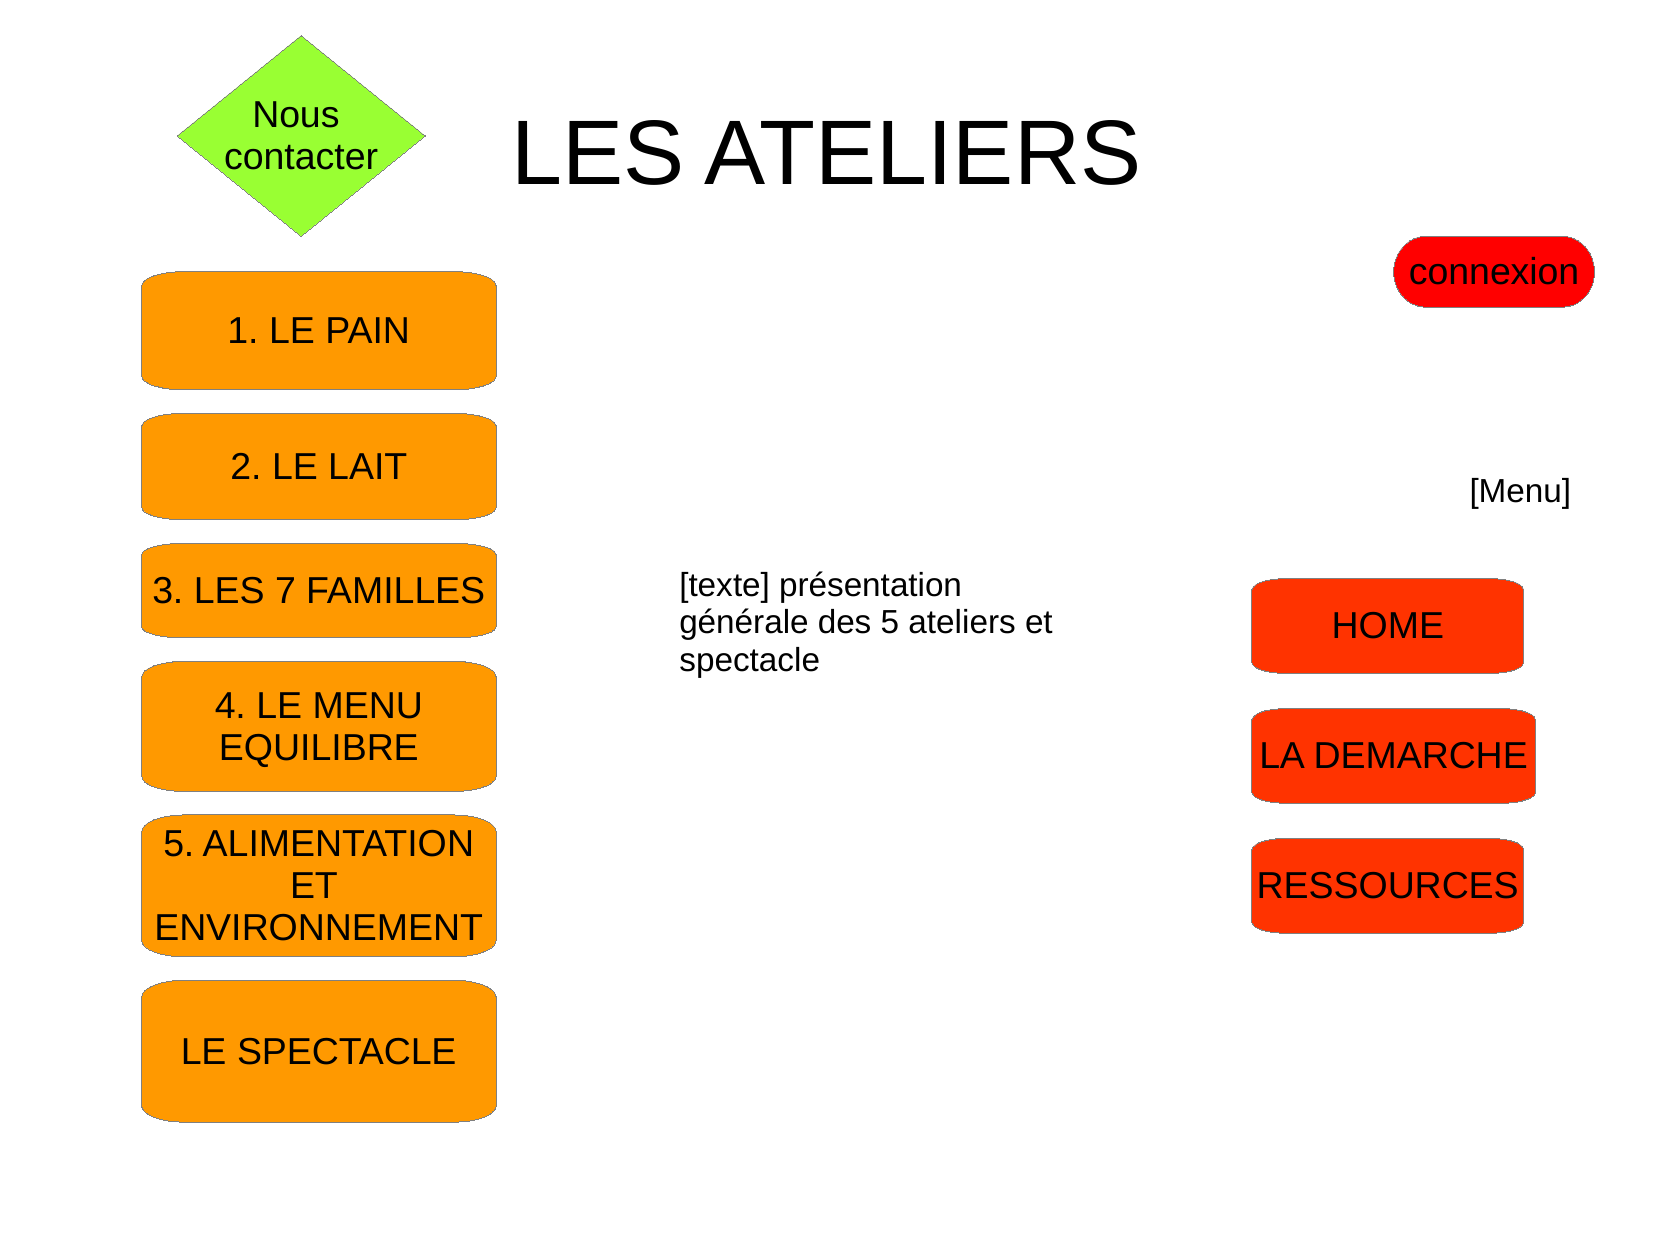

Nous
contacter
# LES ATELIERS
connexion
1. LE PAIN
2. LE LAIT
[Menu]
3. LES 7 FAMILLES
[texte] présentation générale des 5 ateliers et spectacle
HOME
4. LE MENU
EQUILIBRE
LA DEMARCHE
5. ALIMENTATION
ET
ENVIRONNEMENT
RESSOURCES
LE SPECTACLE